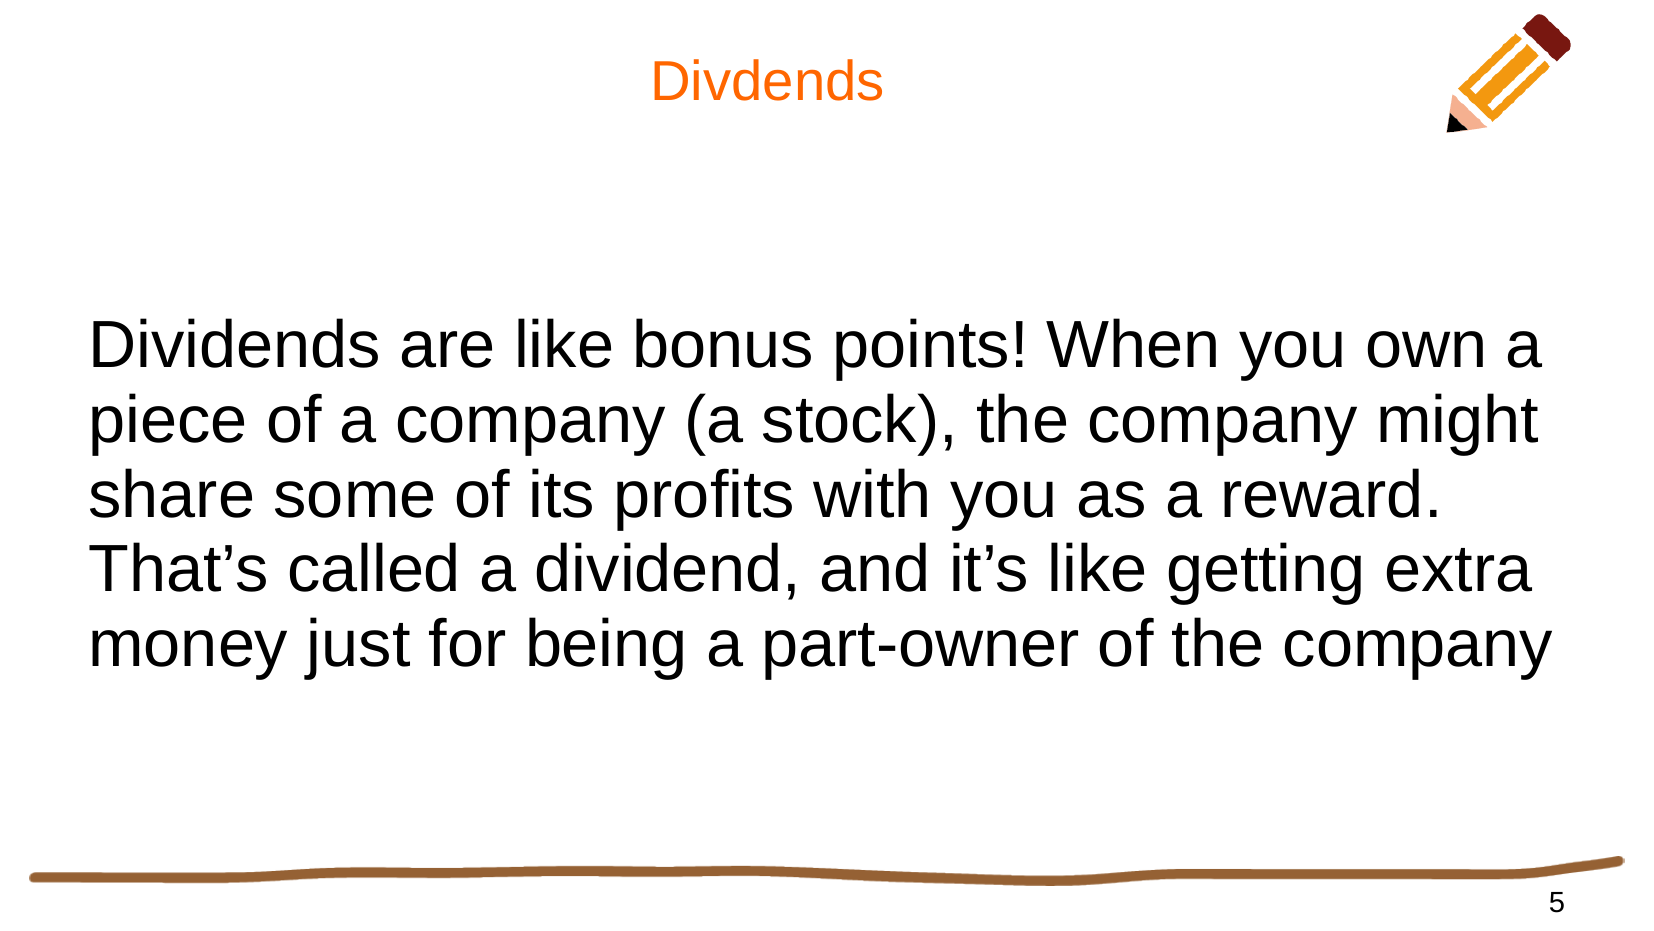

# Divdends
Dividends are like bonus points! When you own a piece of a company (a stock), the company might share some of its profits with you as a reward. That’s called a dividend, and it’s like getting extra money just for being a part-owner of the company
5